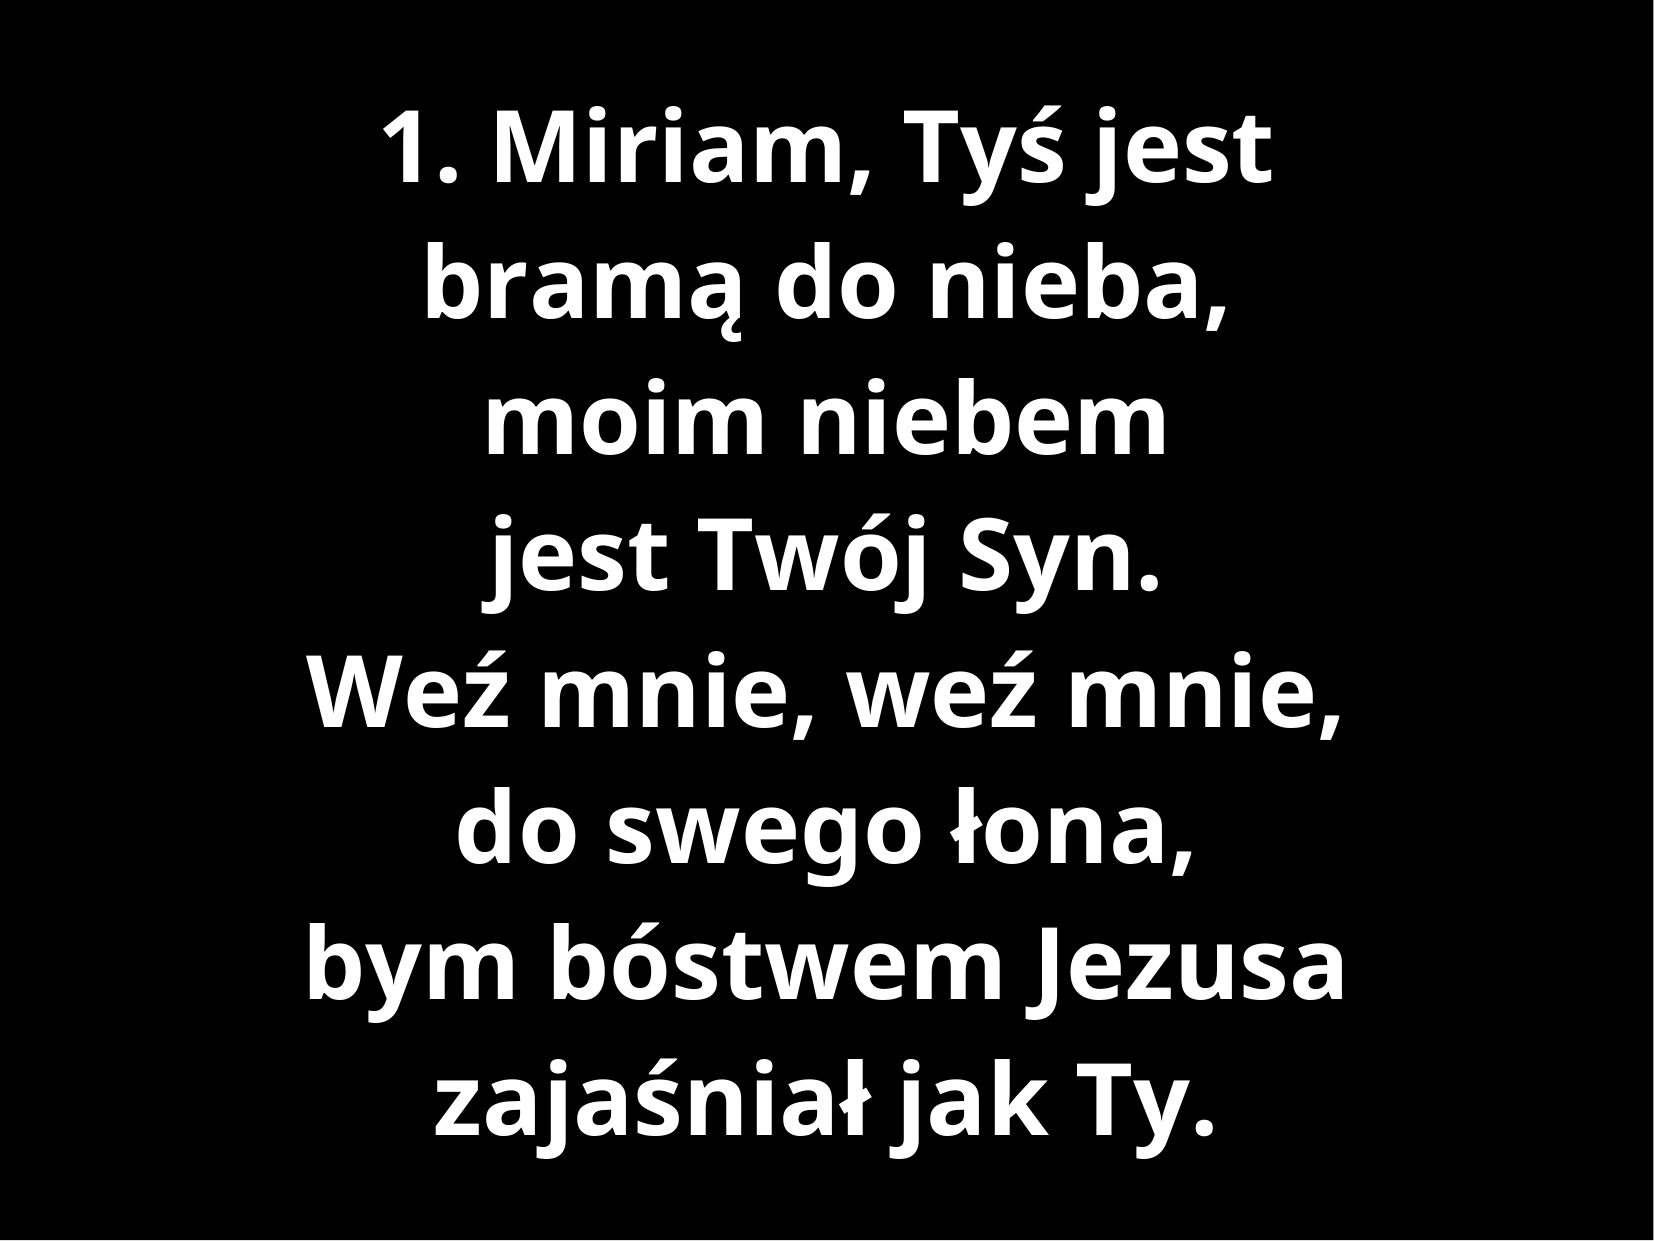

# 1. Miriam, Tyś jest bramą do nieba, moim niebem jest Twój Syn. Weź mnie, weź mnie, do swego łona, bym bóstwem Jezusa zajaśniał jak Ty.